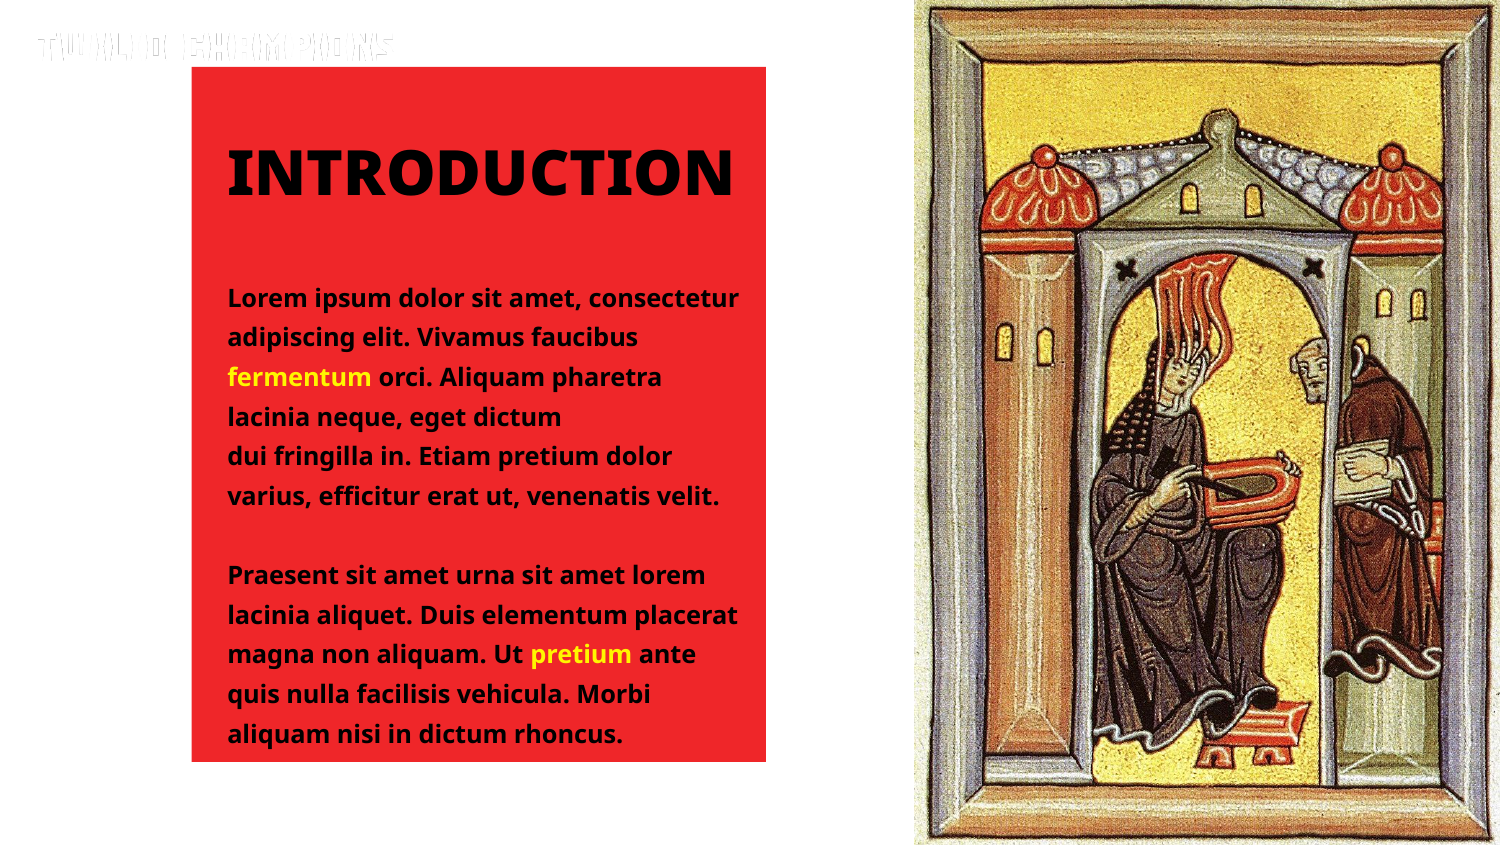

Introduction
# Lorem ipsum dolor sit amet, consectetur adipiscing elit. Vivamus faucibus fermentum orci. Aliquam pharetra lacinia neque, eget dictum dui fringilla in. Etiam pretium dolor varius, efficitur erat ut, venenatis velit. Praesent sit amet urna sit amet lorem lacinia aliquet. Duis elementum placerat magna non aliquam. Ut pretium ante quis nulla facilisis vehicula. Morbi aliquam nisi in dictum rhoncus.